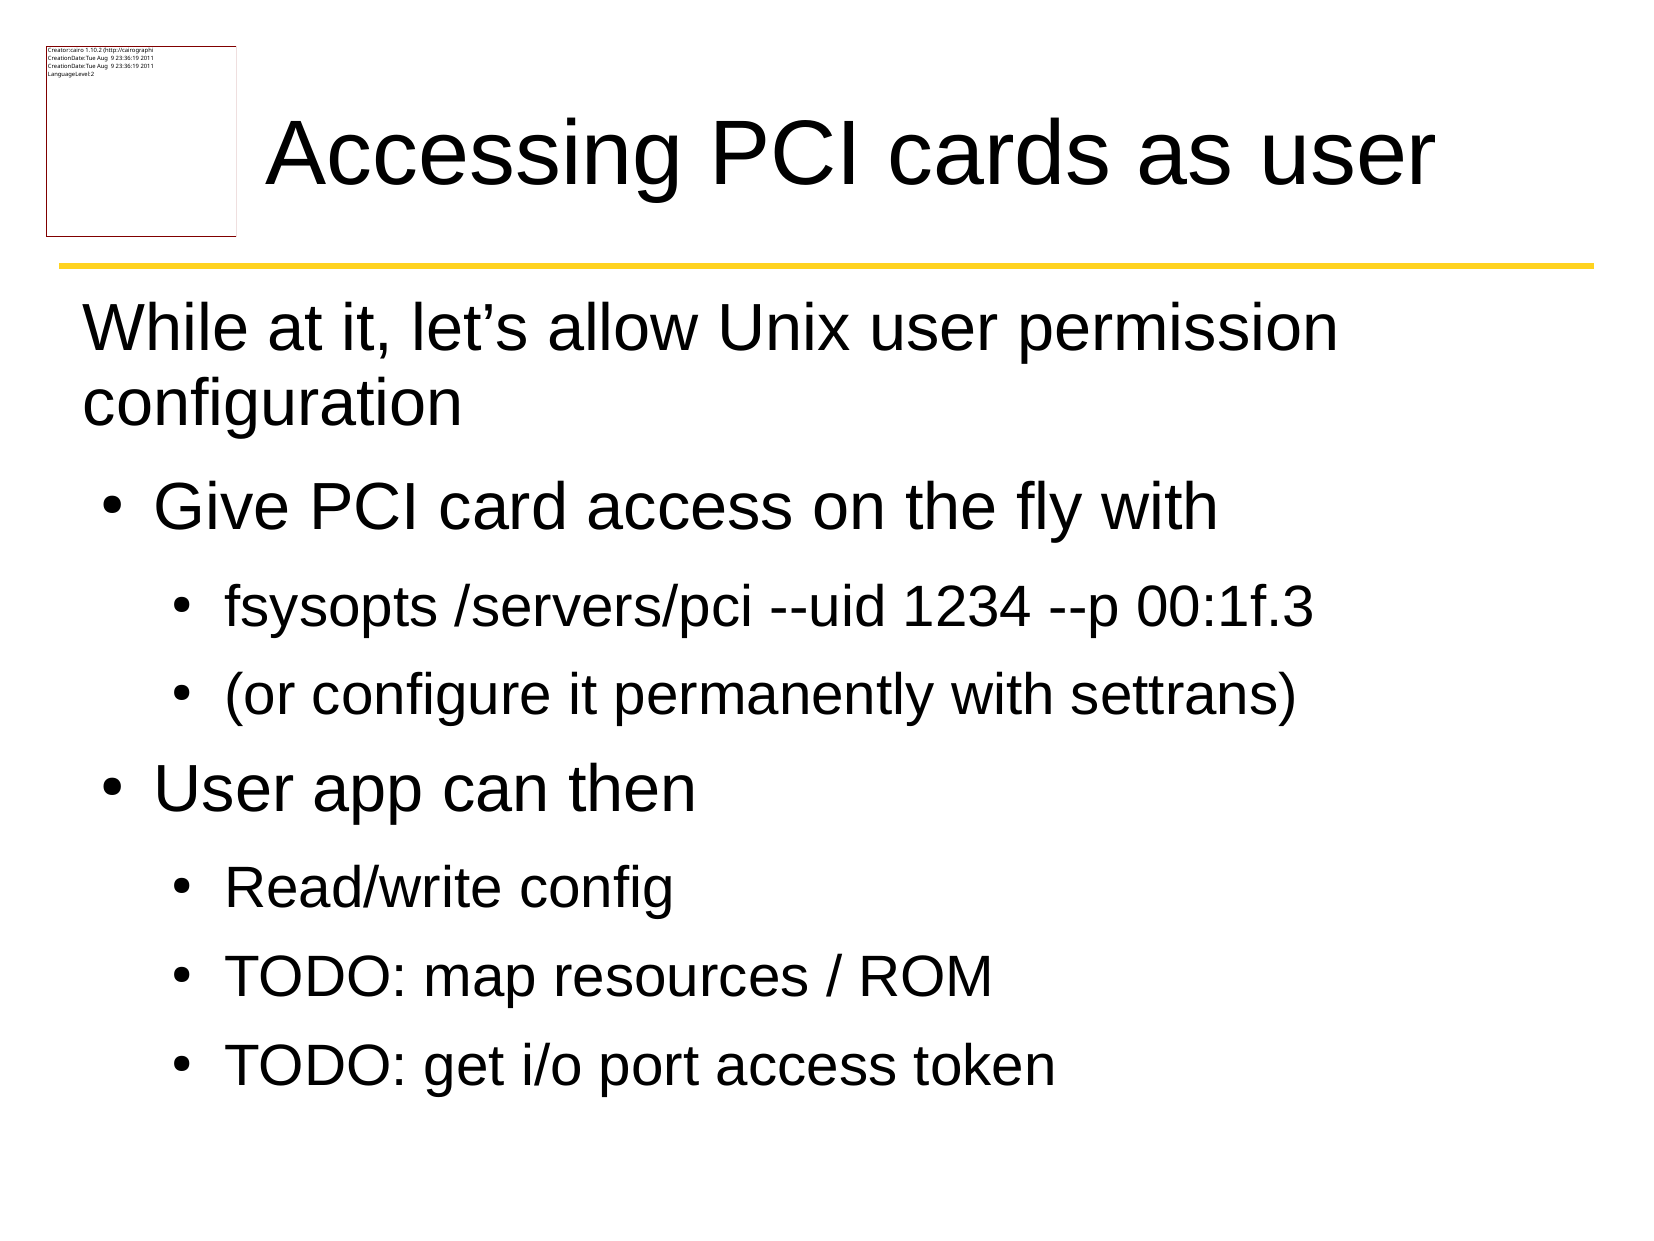

# Accessing PCI cards as user
While at it, let’s allow Unix user permission configuration
Give PCI card access on the fly with
fsysopts /servers/pci --uid 1234 --p 00:1f.3
(or configure it permanently with settrans)
User app can then
Read/write config
TODO: map resources / ROM
TODO: get i/o port access token